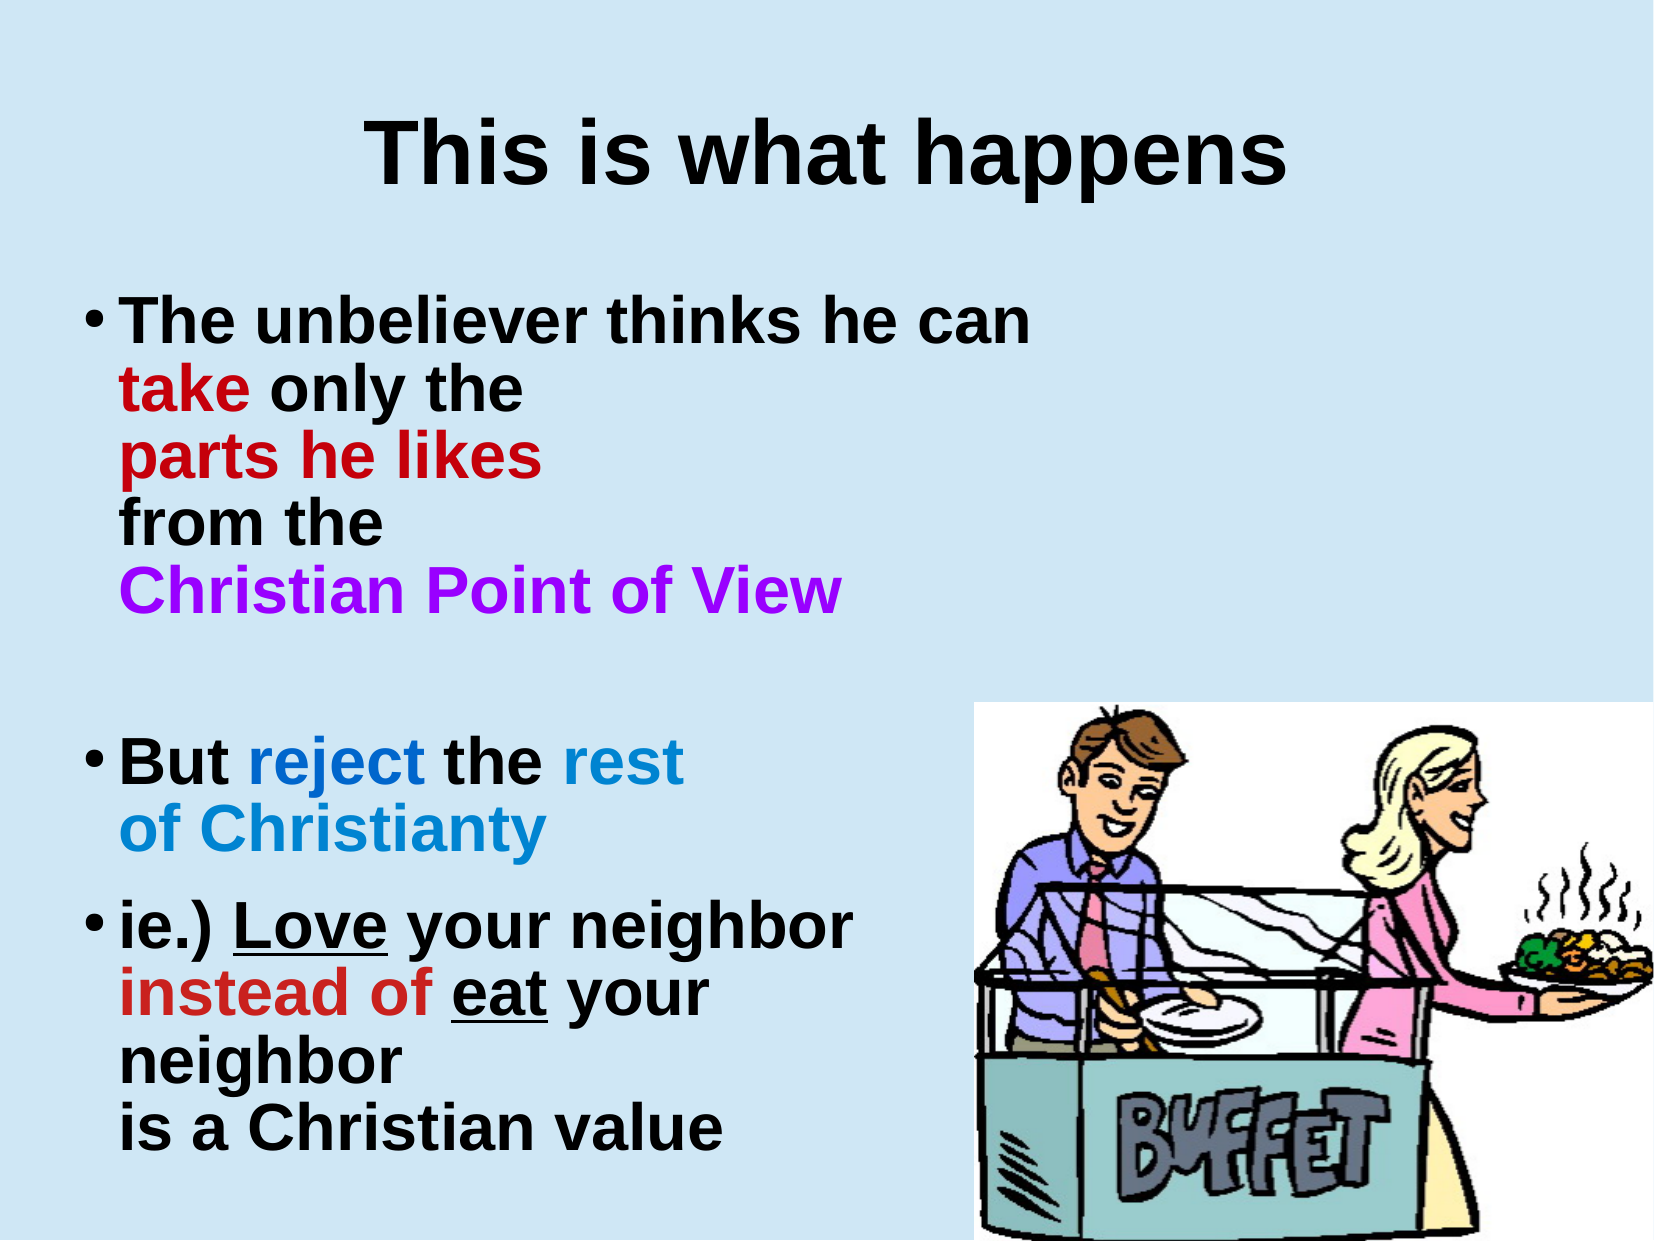

# This is what happens
The unbeliever thinks he can
take only the
parts he likes
from the
Christian Point of View
But reject the rest
of Christianty
ie.) Love your neighbor
instead of eat your
neighbor
is a Christian value